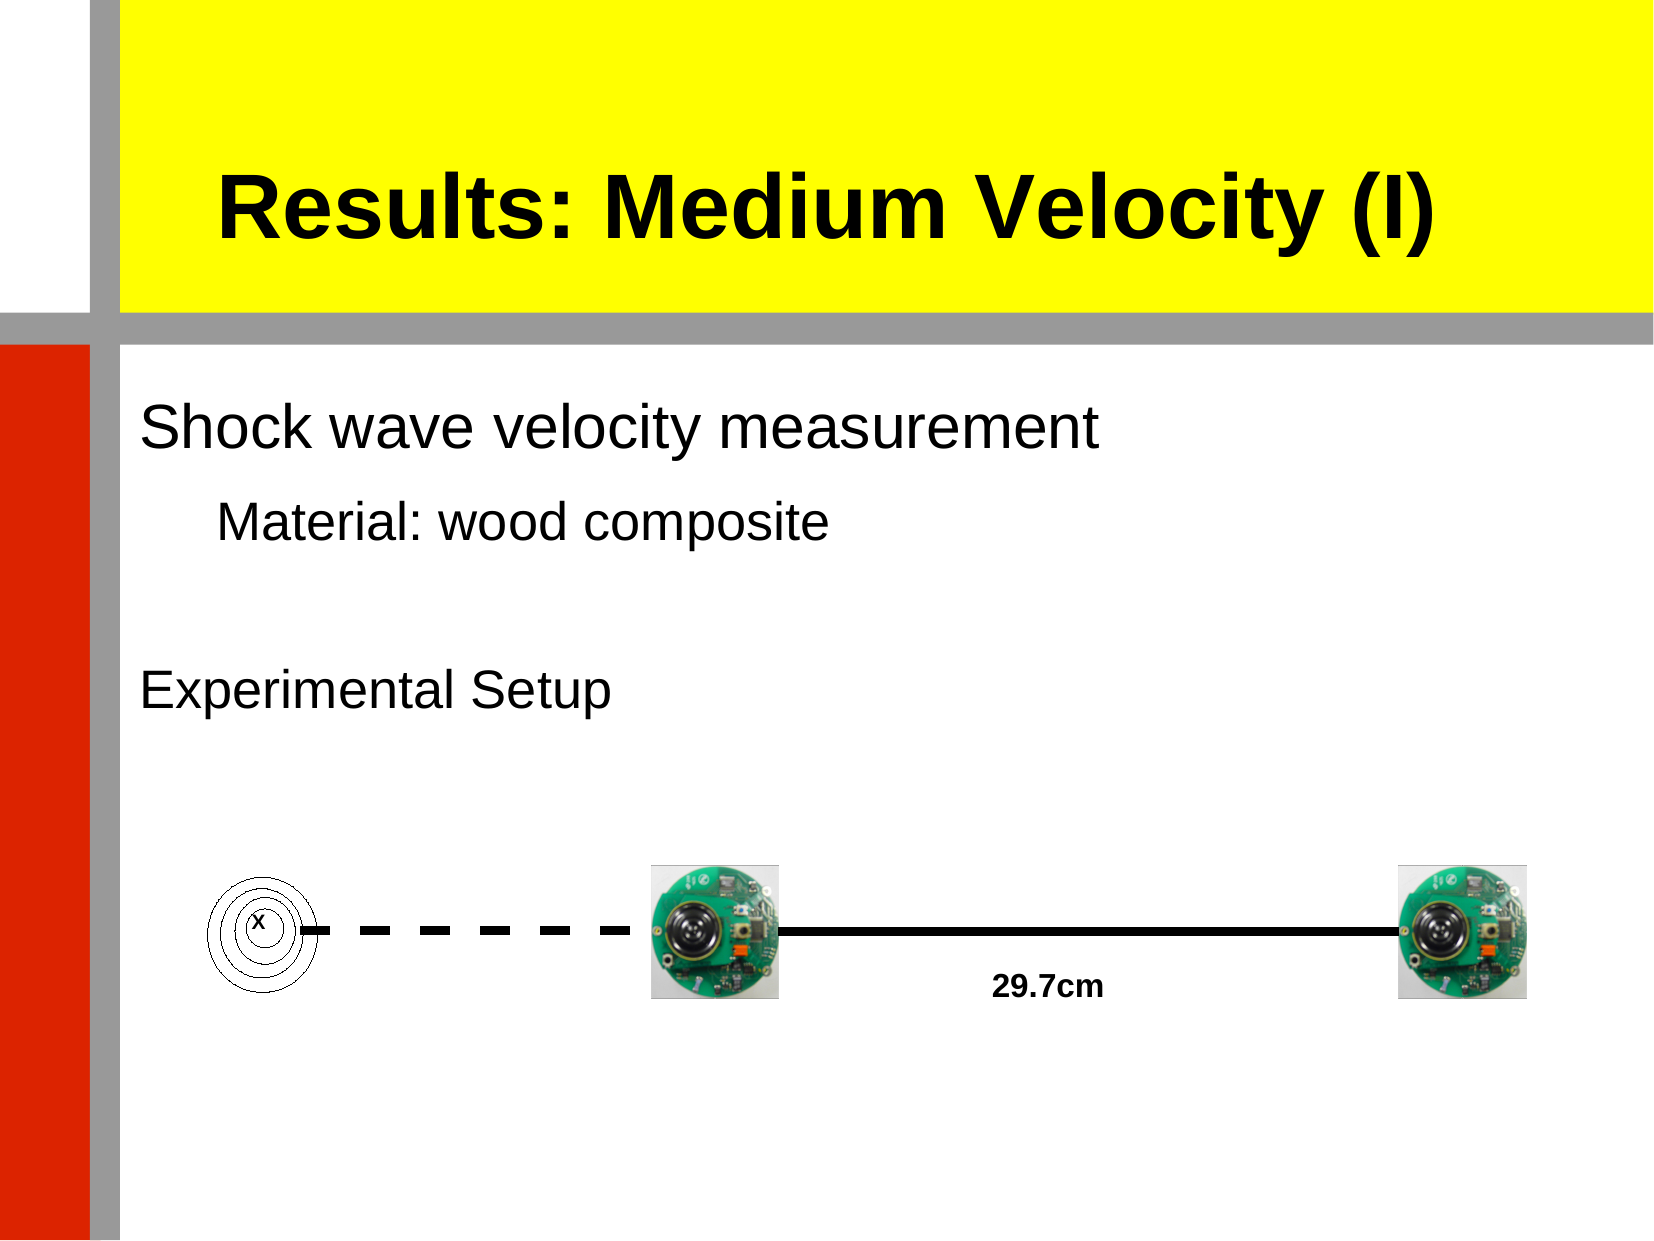

# Results: Medium Velocity (I)
Shock wave velocity measurement
Material: wood composite
Experimental Setup
X
29.7cm